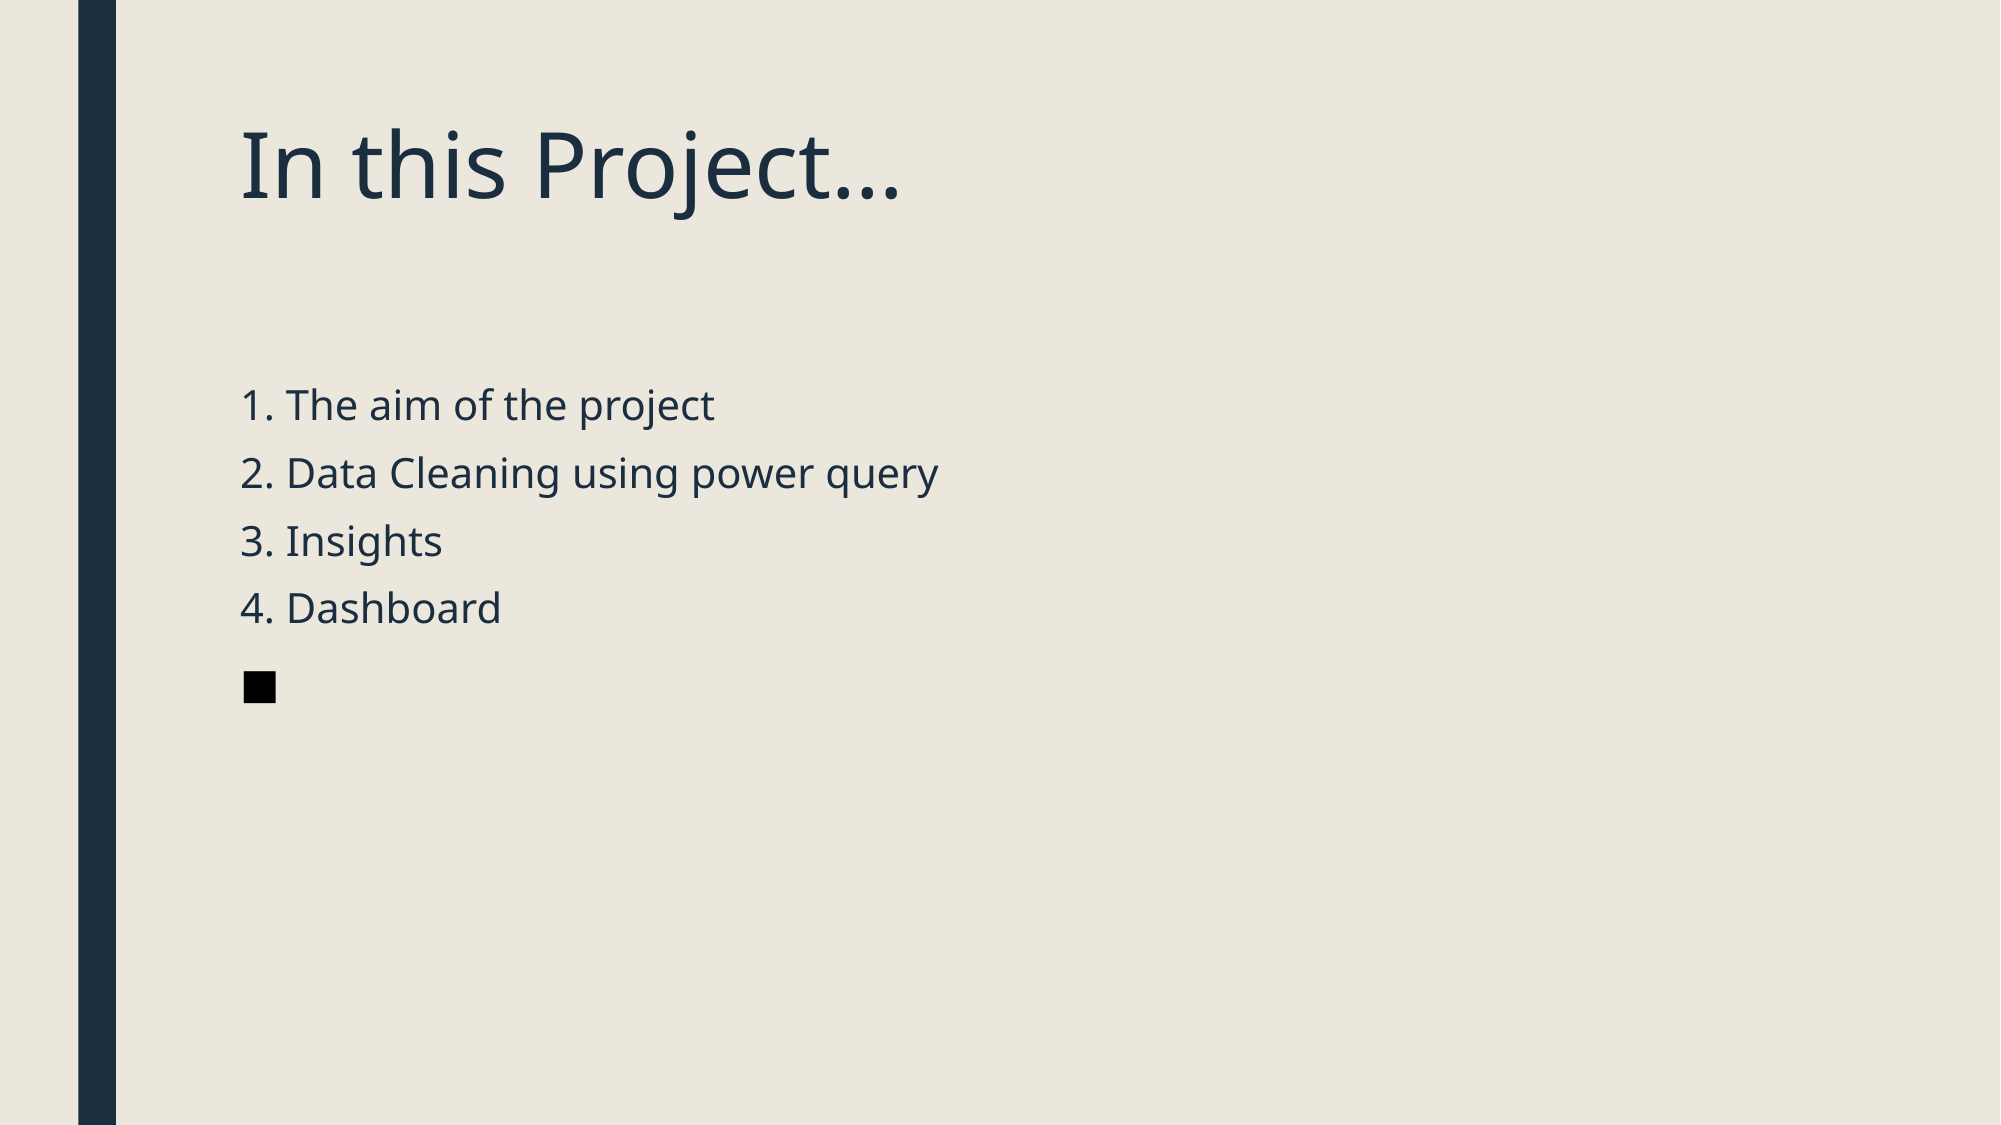

# In this Project…
1. The aim of the project
2. Data Cleaning using power query
3. Insights
4. Dashboard